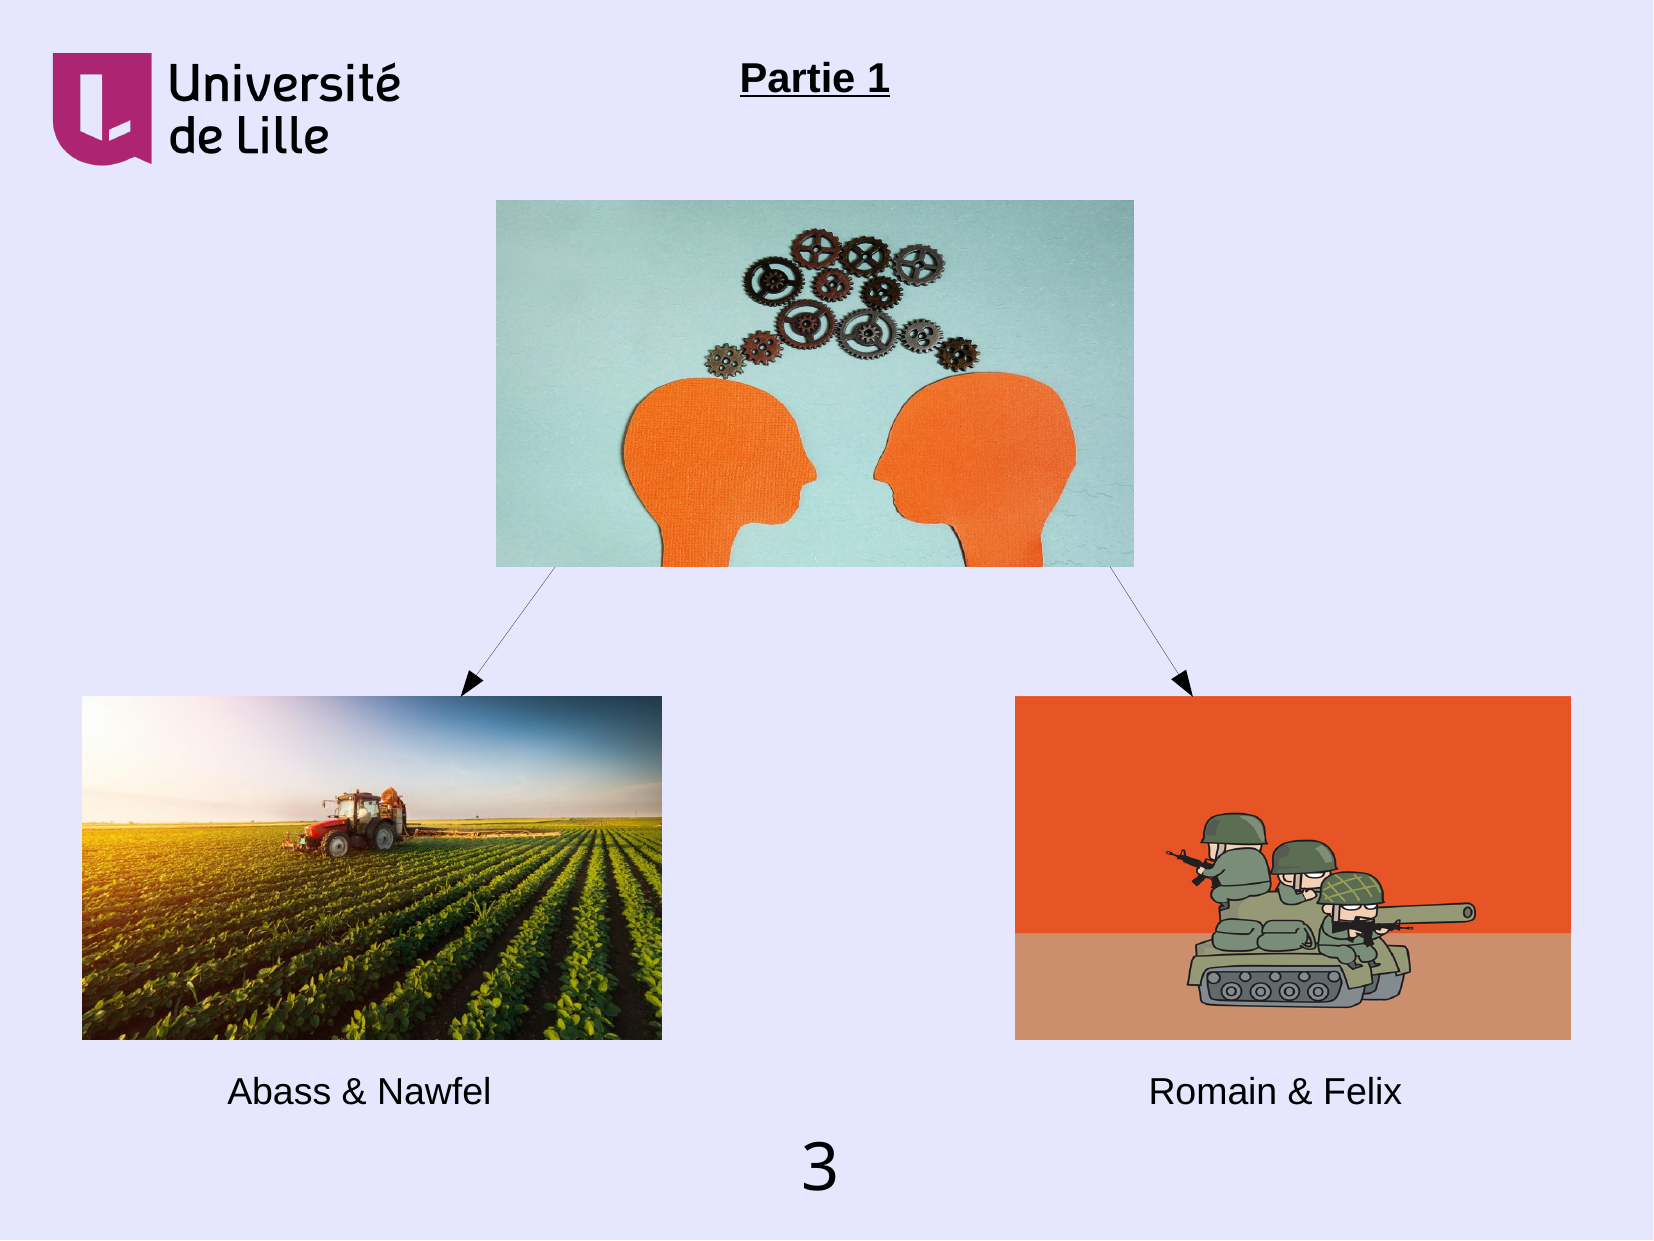

Partie 1
Abass & Nawfel
Romain & Felix
3